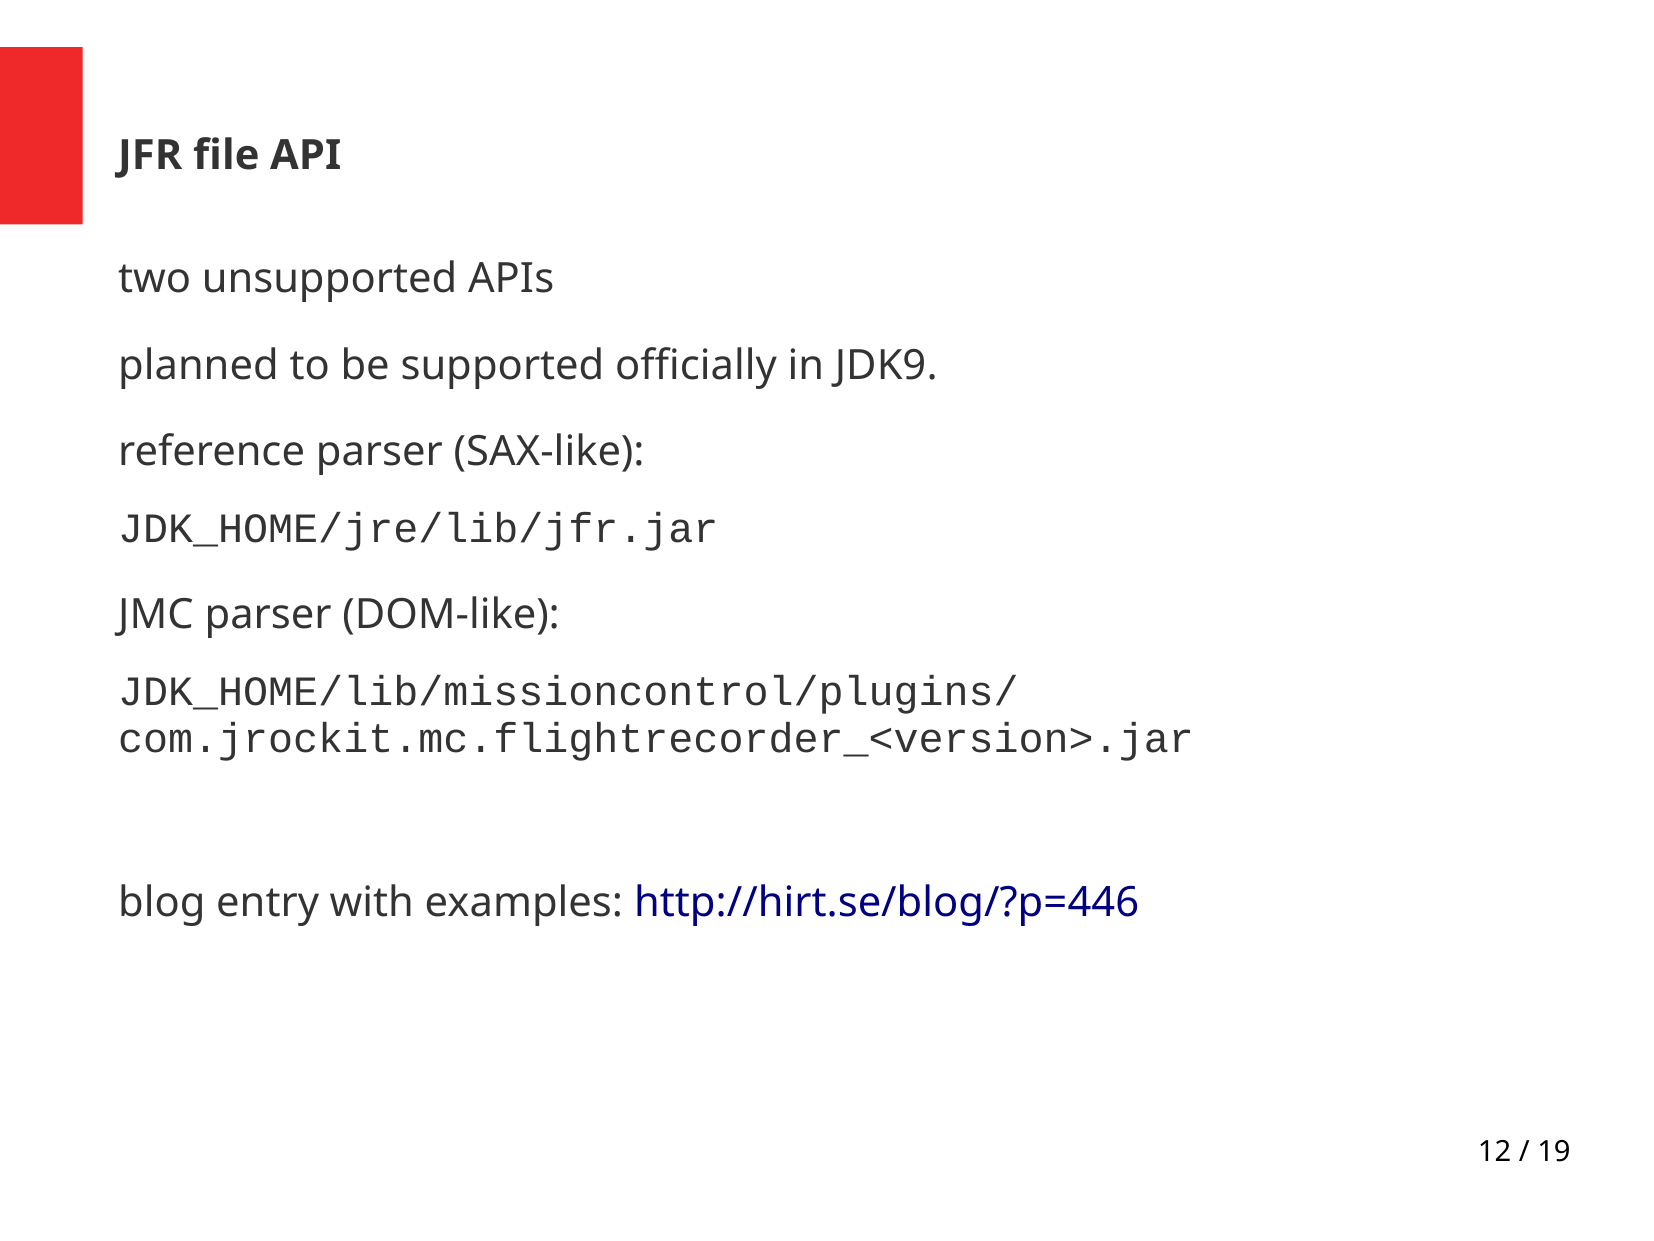

# JFR file API
two unsupported APIs
planned to be supported officially in JDK9.
reference parser (SAX-like):
JDK_HOME/jre/lib/jfr.jar
JMC parser (DOM-like):
JDK_HOME/lib/missioncontrol/plugins/com.jrockit.mc.flightrecorder_<version>.jar
blog entry with examples: http://hirt.se/blog/?p=446
12